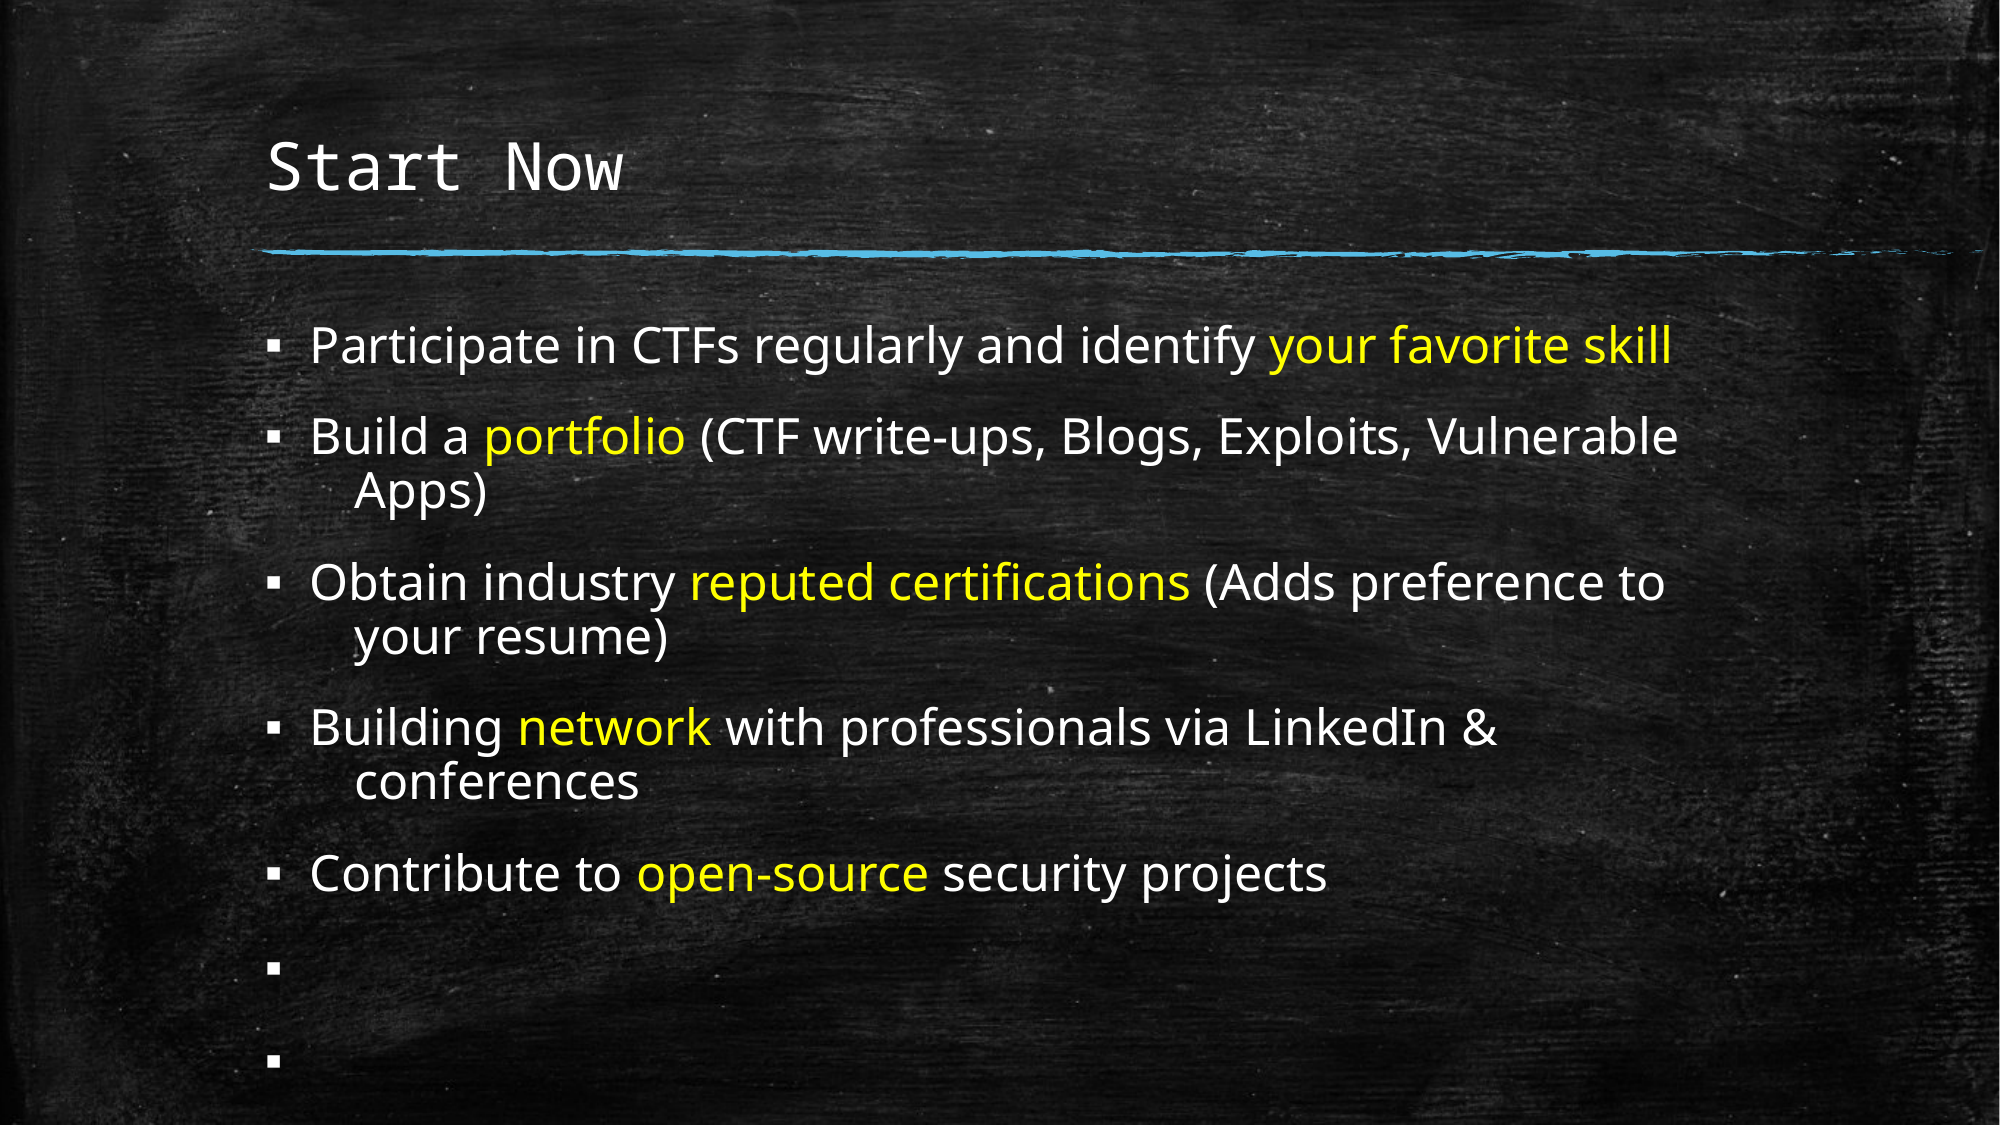

# Start Now
Participate in CTFs regularly and identify your favorite skill
Build a portfolio (CTF write-ups, Blogs, Exploits, Vulnerable Apps)
Obtain industry reputed certifications (Adds preference to your resume)
Building network with professionals via LinkedIn & conferences
Contribute to open-source security projects